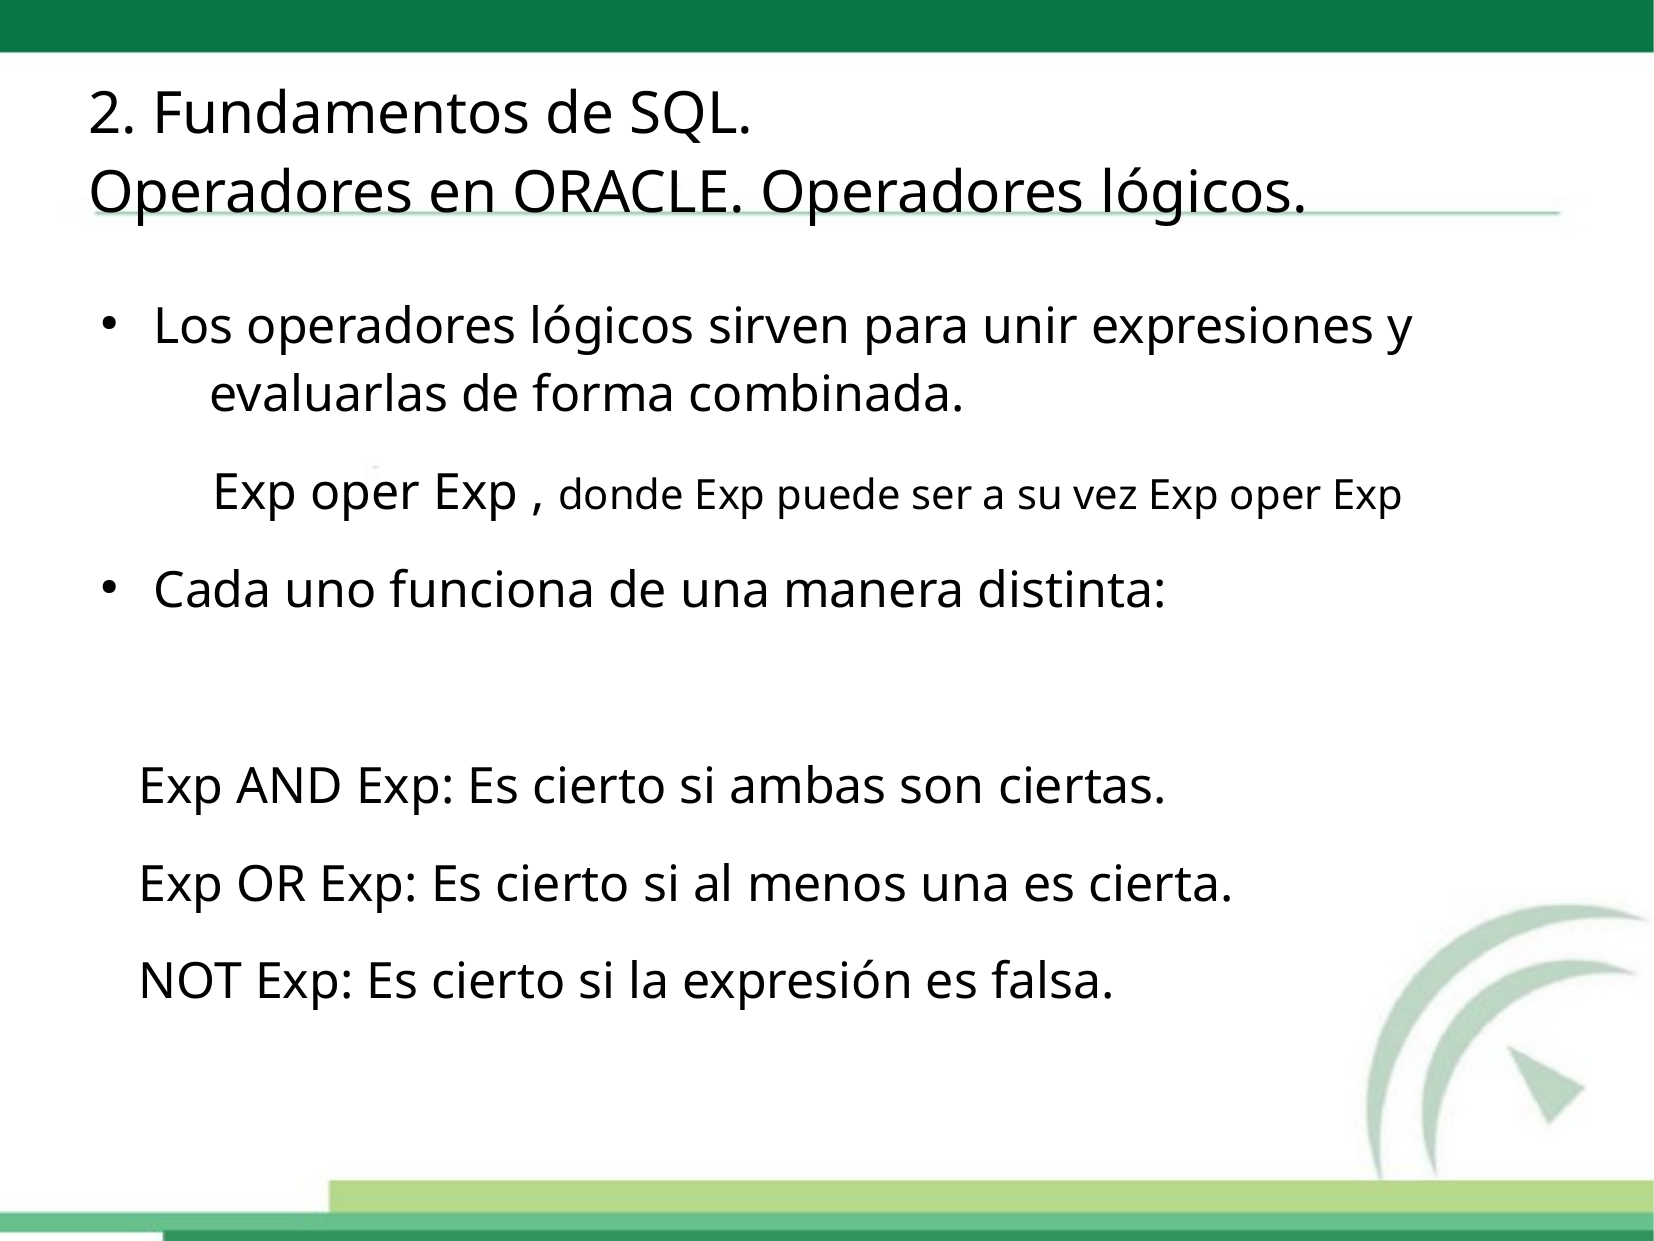

# 2. Fundamentos de SQL. Operadores en ORACLE. Operadores lógicos.
Los operadores lógicos sirven para unir expresiones y evaluarlas de forma combinada.
 Exp oper Exp , donde Exp puede ser a su vez Exp oper Exp
Cada uno funciona de una manera distinta:
Exp AND Exp: Es cierto si ambas son ciertas.
Exp OR Exp: Es cierto si al menos una es cierta.
NOT Exp: Es cierto si la expresión es falsa.